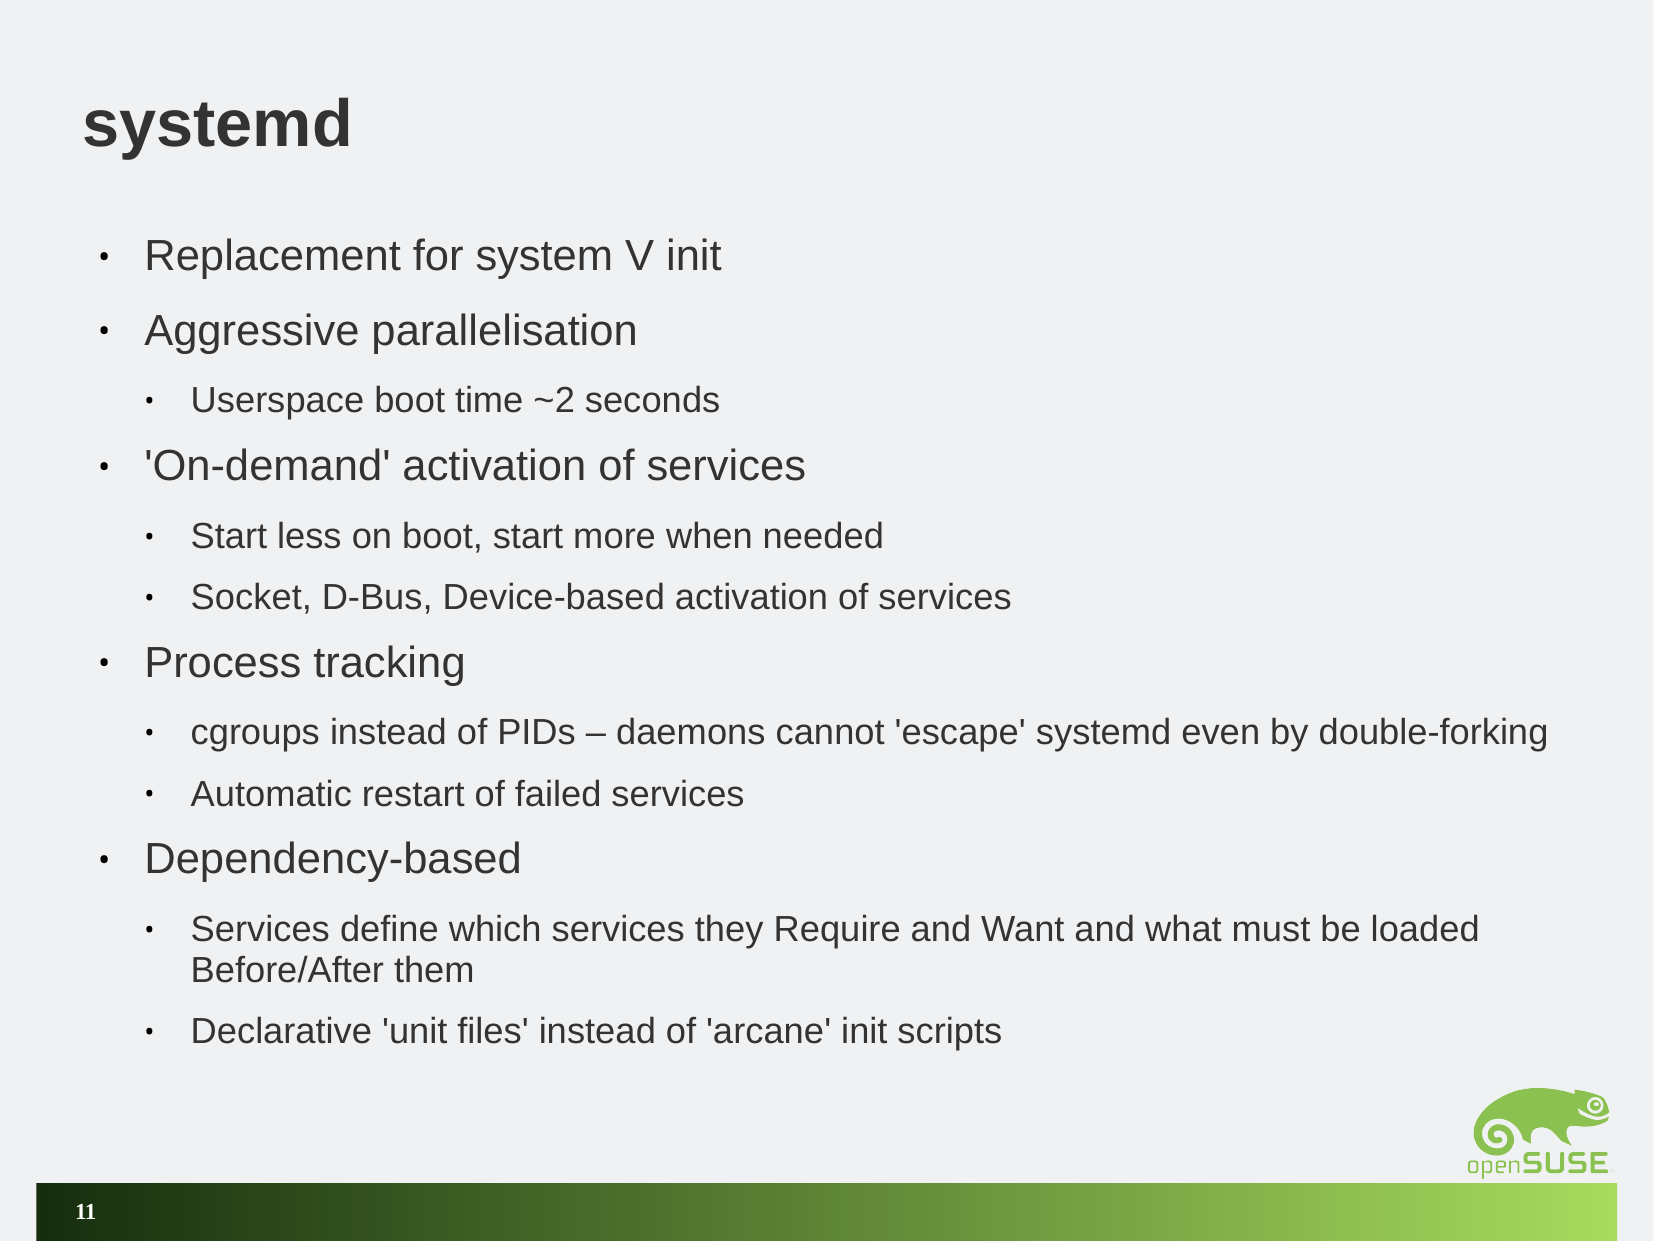

# systemd
Replacement for system V init
Aggressive parallelisation
Userspace boot time ~2 seconds
'On-demand' activation of services
Start less on boot, start more when needed
Socket, D-Bus, Device-based activation of services
Process tracking
cgroups instead of PIDs – daemons cannot 'escape' systemd even by double-forking
Automatic restart of failed services
Dependency-based
Services define which services they Require and Want and what must be loaded Before/After them
Declarative 'unit files' instead of 'arcane' init scripts
11